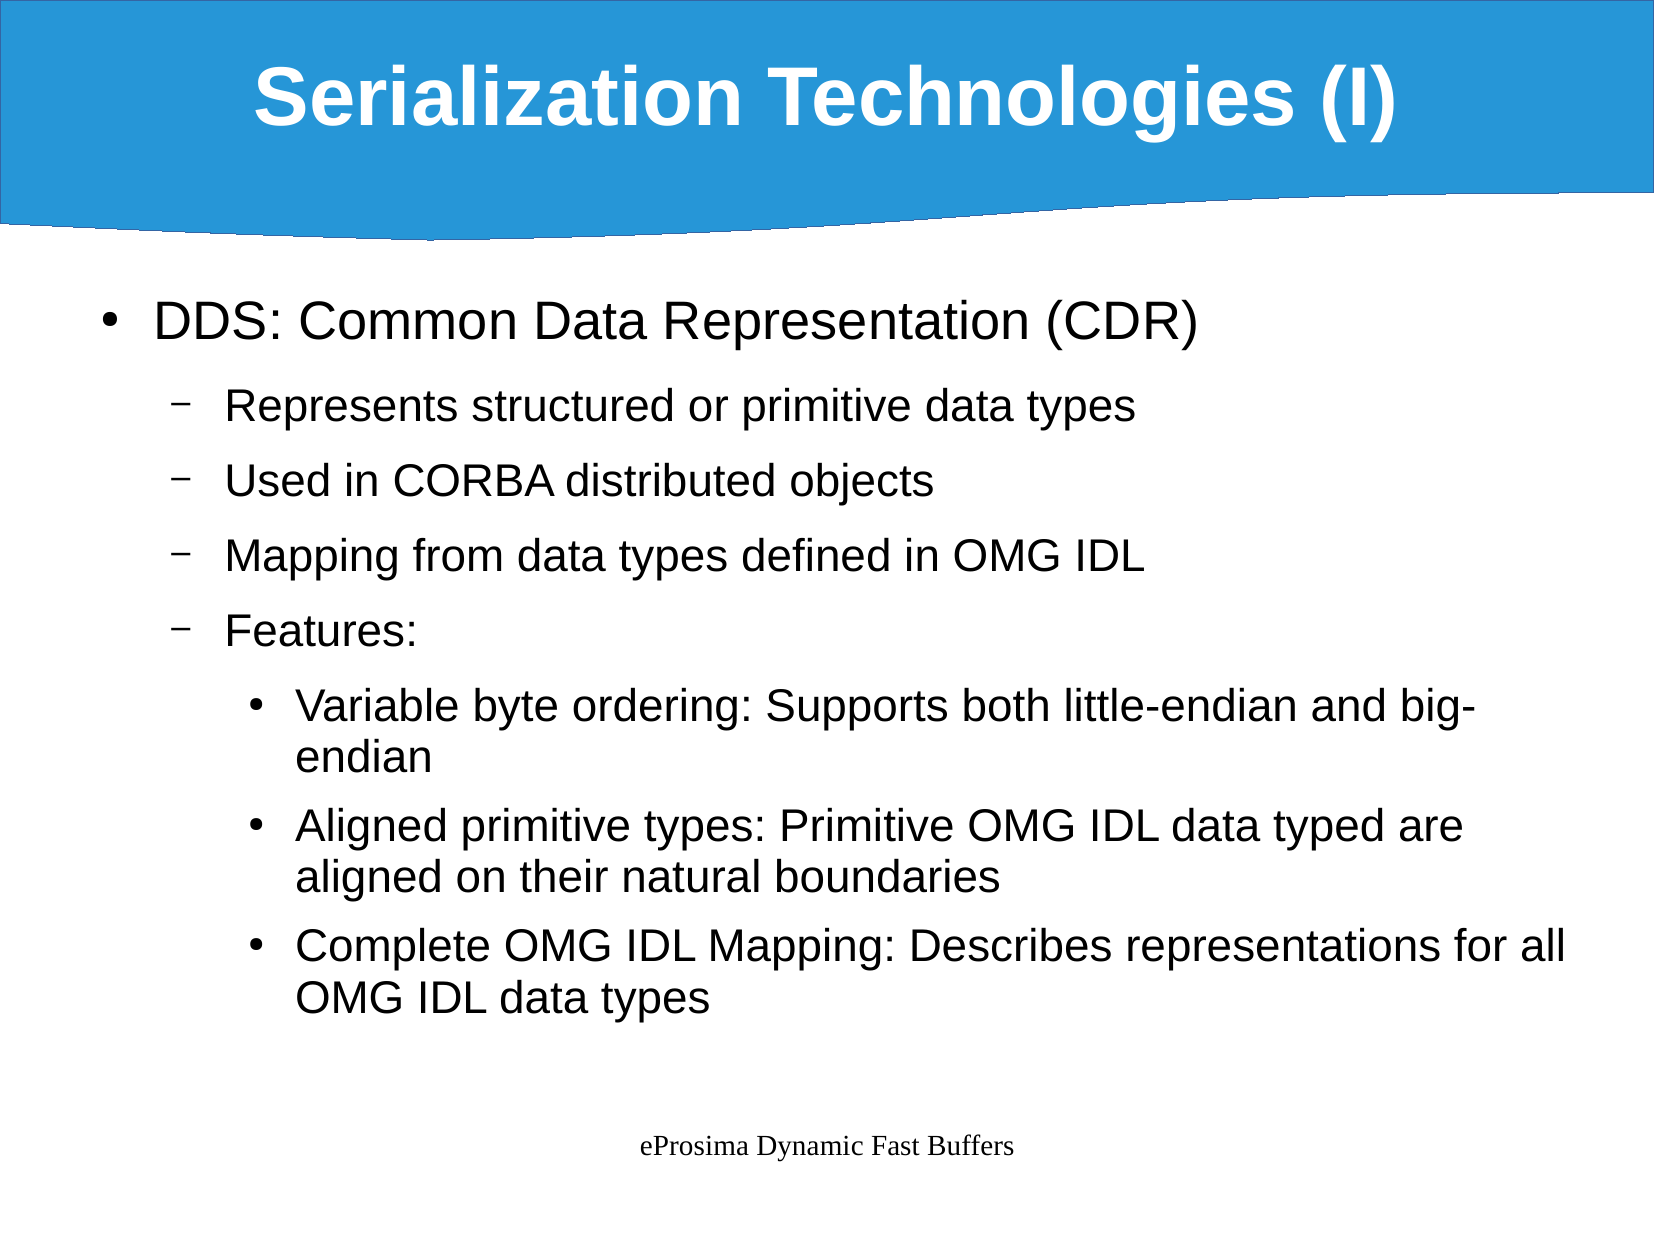

Serialization Technologies (I)
# DDS: Common Data Representation (CDR)
Represents structured or primitive data types
Used in CORBA distributed objects
Mapping from data types defined in OMG IDL
Features:
Variable byte ordering: Supports both little-endian and big-endian
Aligned primitive types: Primitive OMG IDL data typed are aligned on their natural boundaries
Complete OMG IDL Mapping: Describes representations for all OMG IDL data types
eProsima Dynamic Fast Buffers